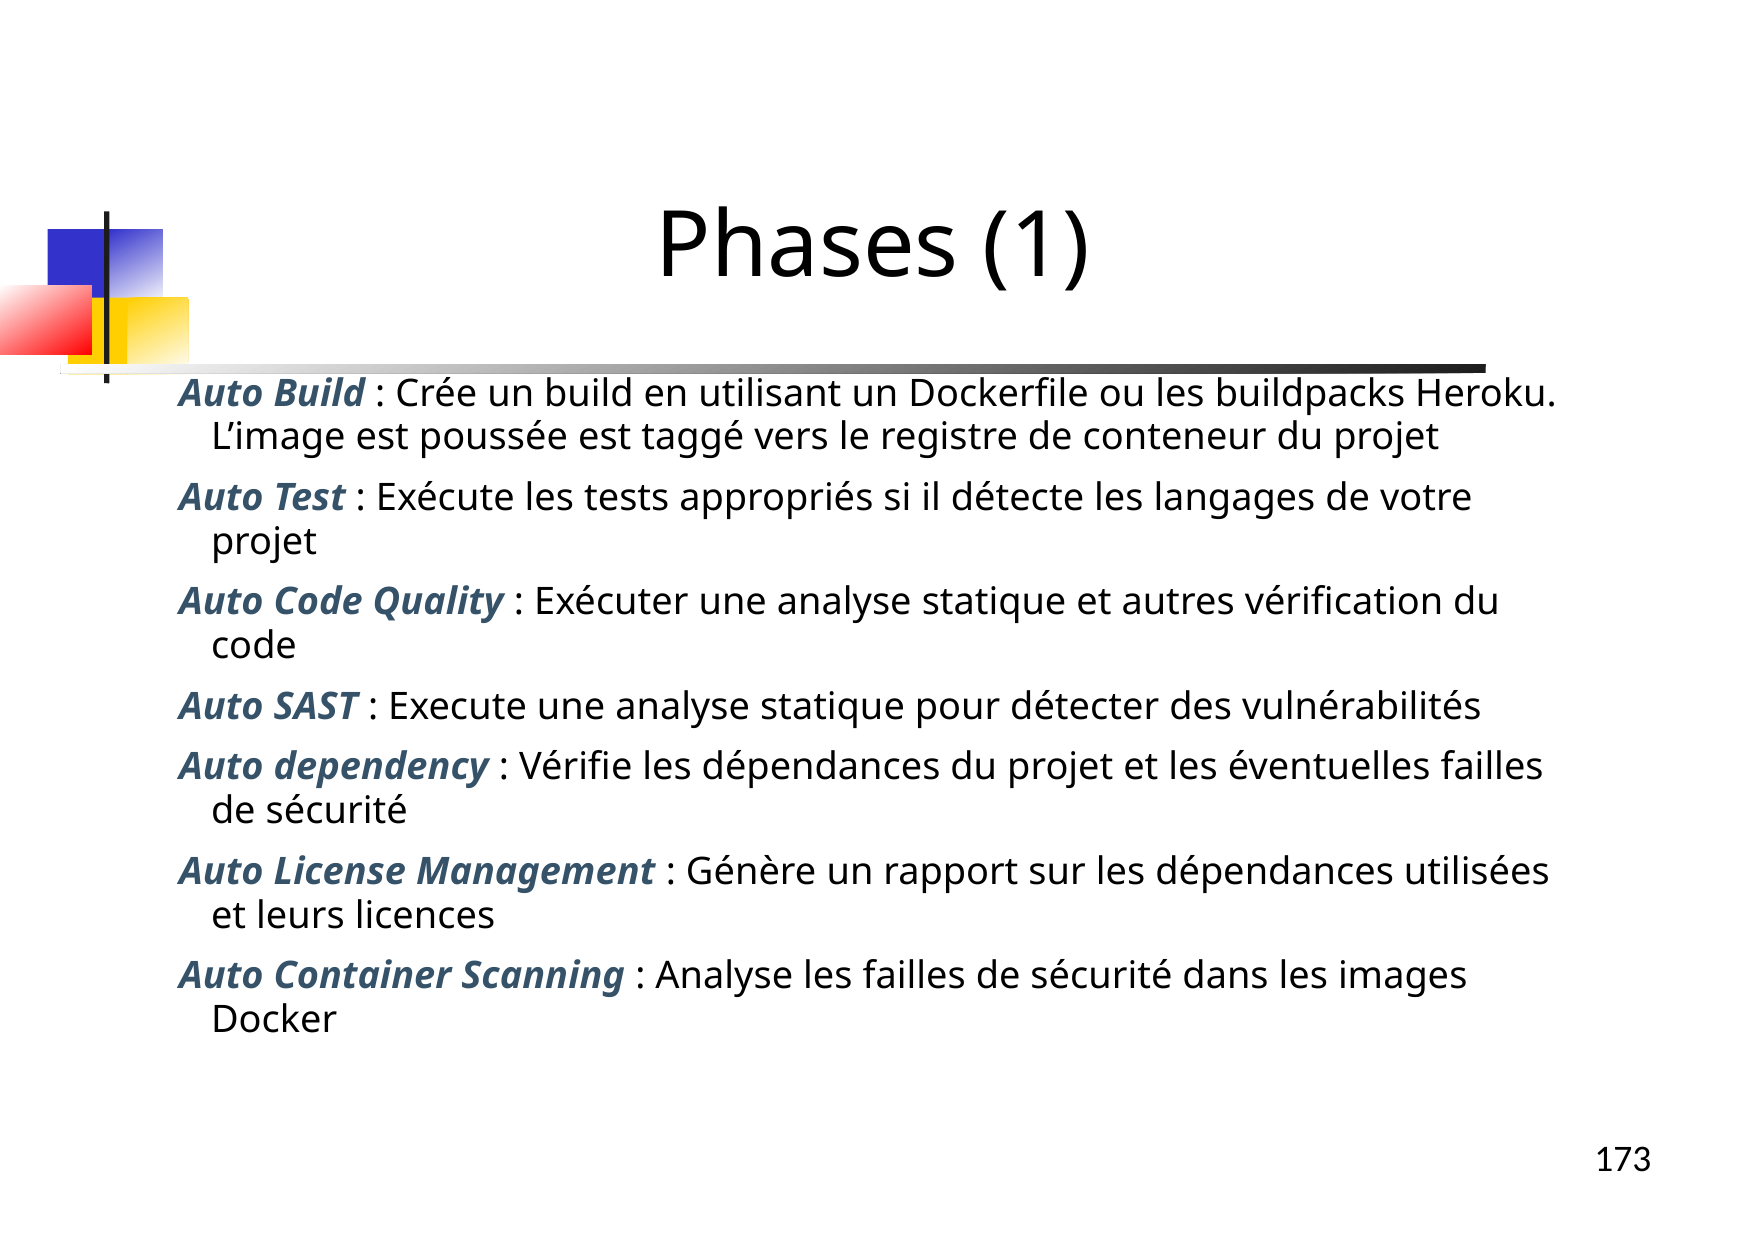

# Phases (1)
Auto Build : Crée un build en utilisant un Dockerfile ou les buildpacks Heroku. L’image est poussée est taggé vers le registre de conteneur du projet
Auto Test : Exécute les tests appropriés si il détecte les langages de votre projet
Auto Code Quality : Exécuter une analyse statique et autres vérification du code
Auto SAST : Execute une analyse statique pour détecter des vulnérabilités
Auto dependency : Vérifie les dépendances du projet et les éventuelles failles de sécurité
Auto License Management : Génère un rapport sur les dépendances utilisées et leurs licences
Auto Container Scanning : Analyse les failles de sécurité dans les images Docker